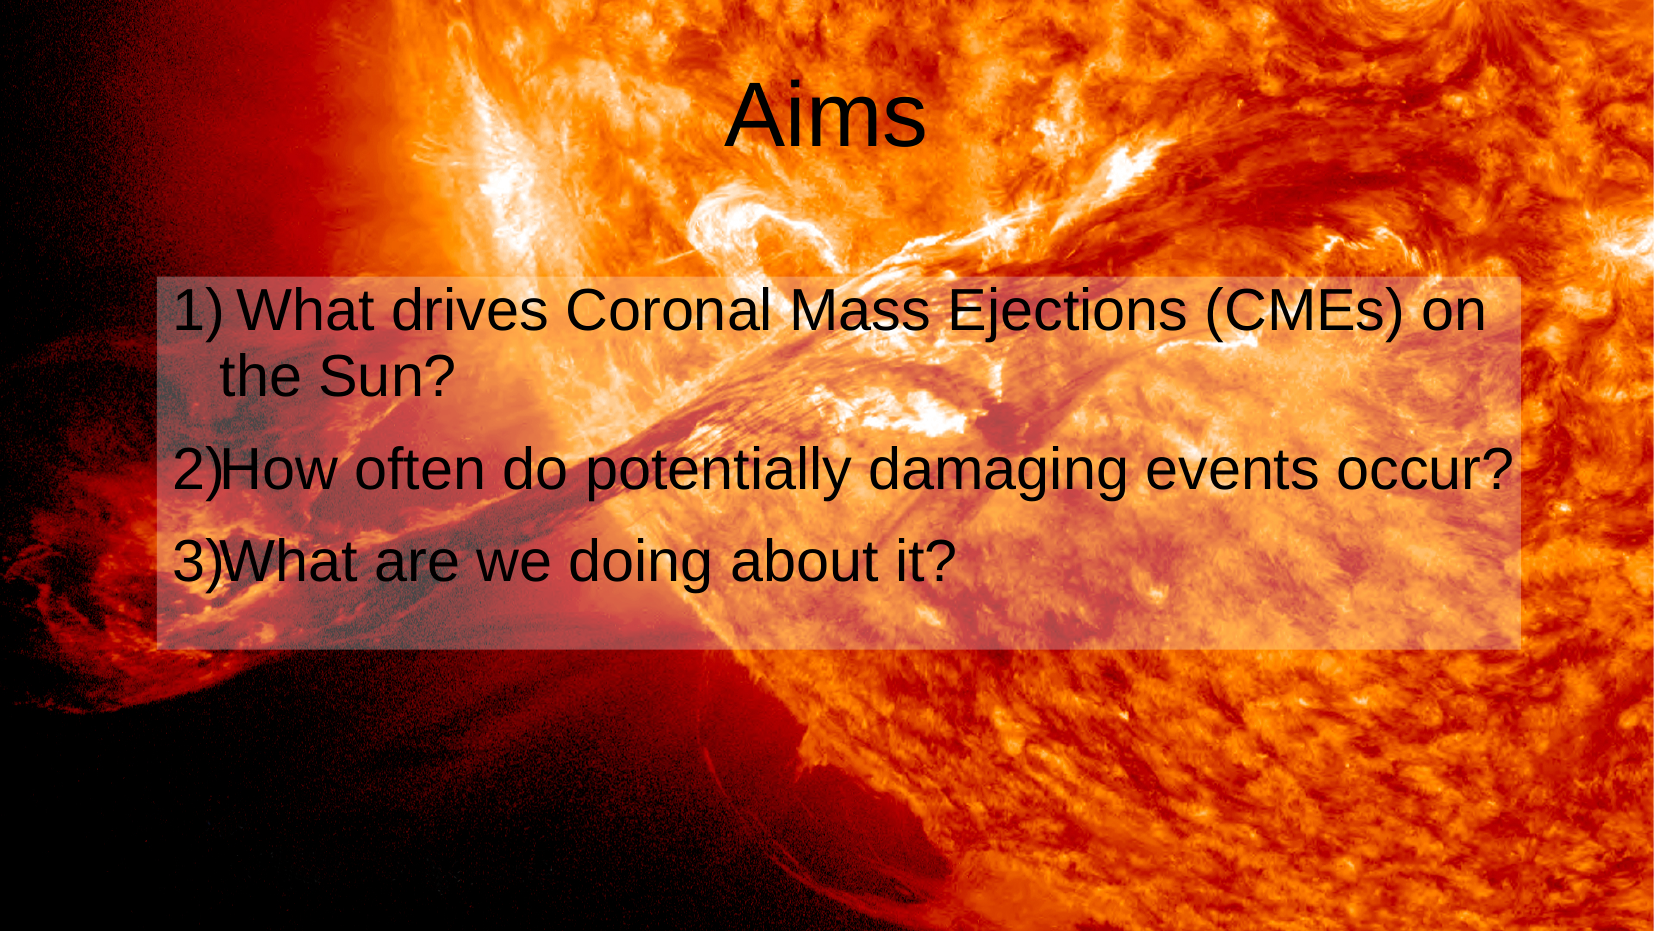

# Aims
 What drives Coronal Mass Ejections (CMEs) on the Sun?
How often do potentially damaging events occur?
What are we doing about it?